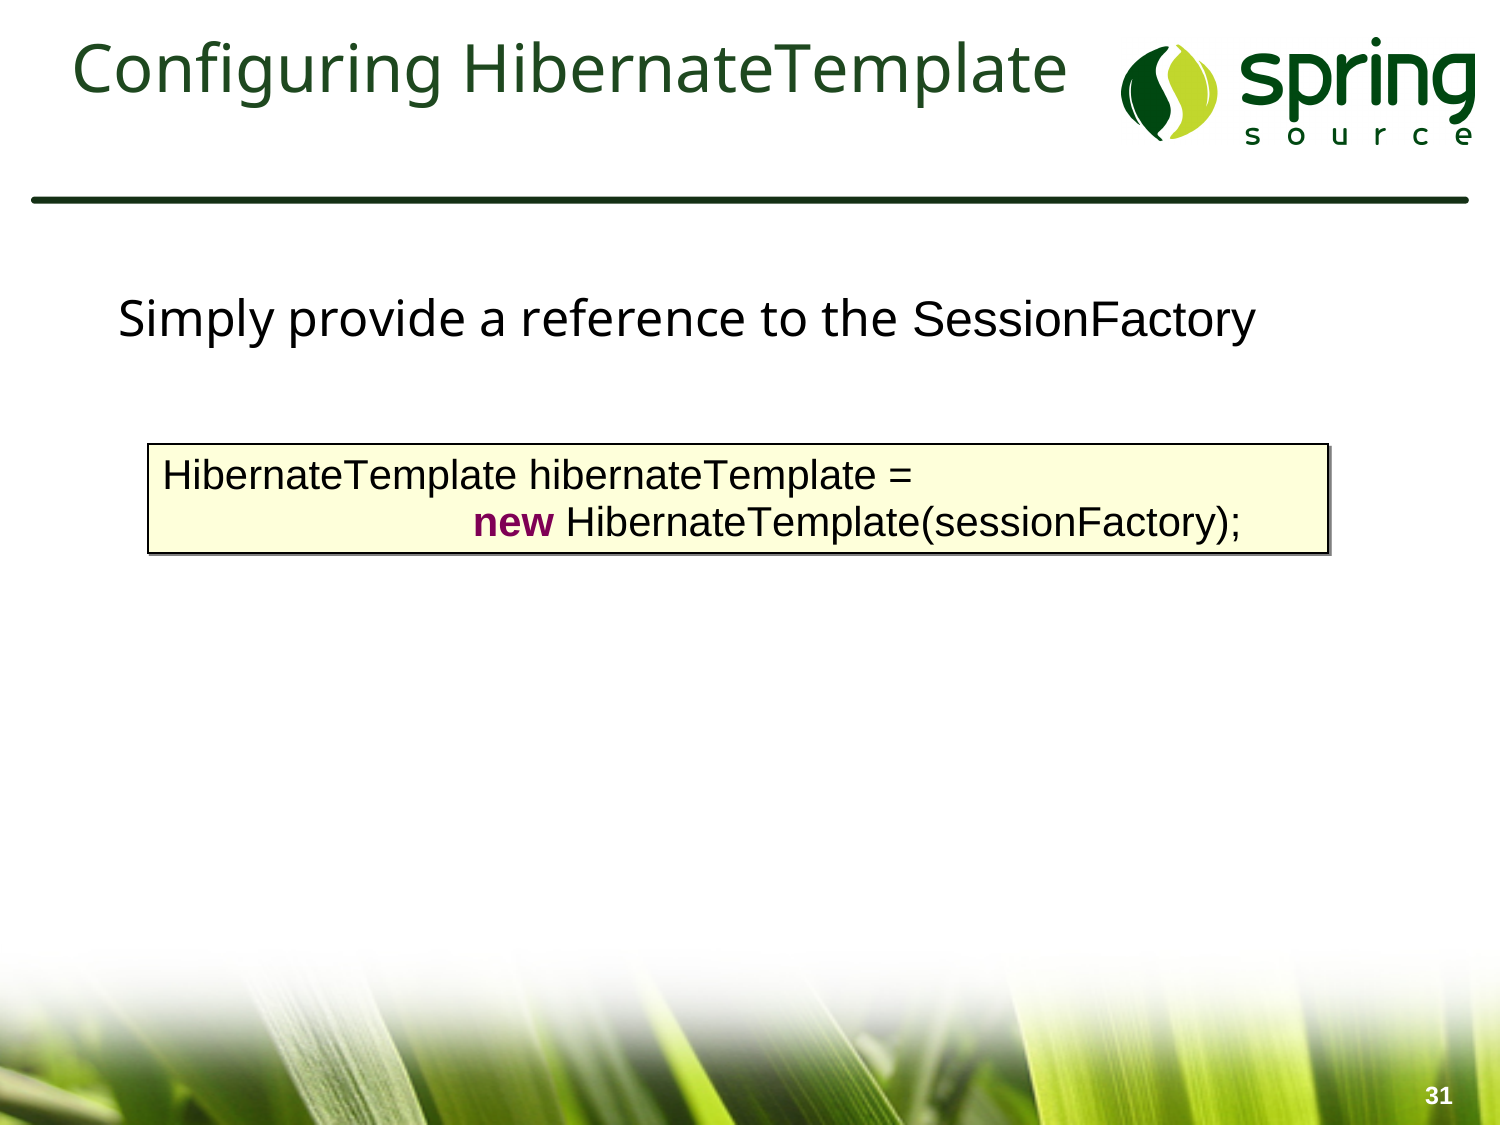

# Configuring HibernateTemplate
Simply provide a reference to the SessionFactory
HibernateTemplate hibernateTemplate =
 new HibernateTemplate(sessionFactory);